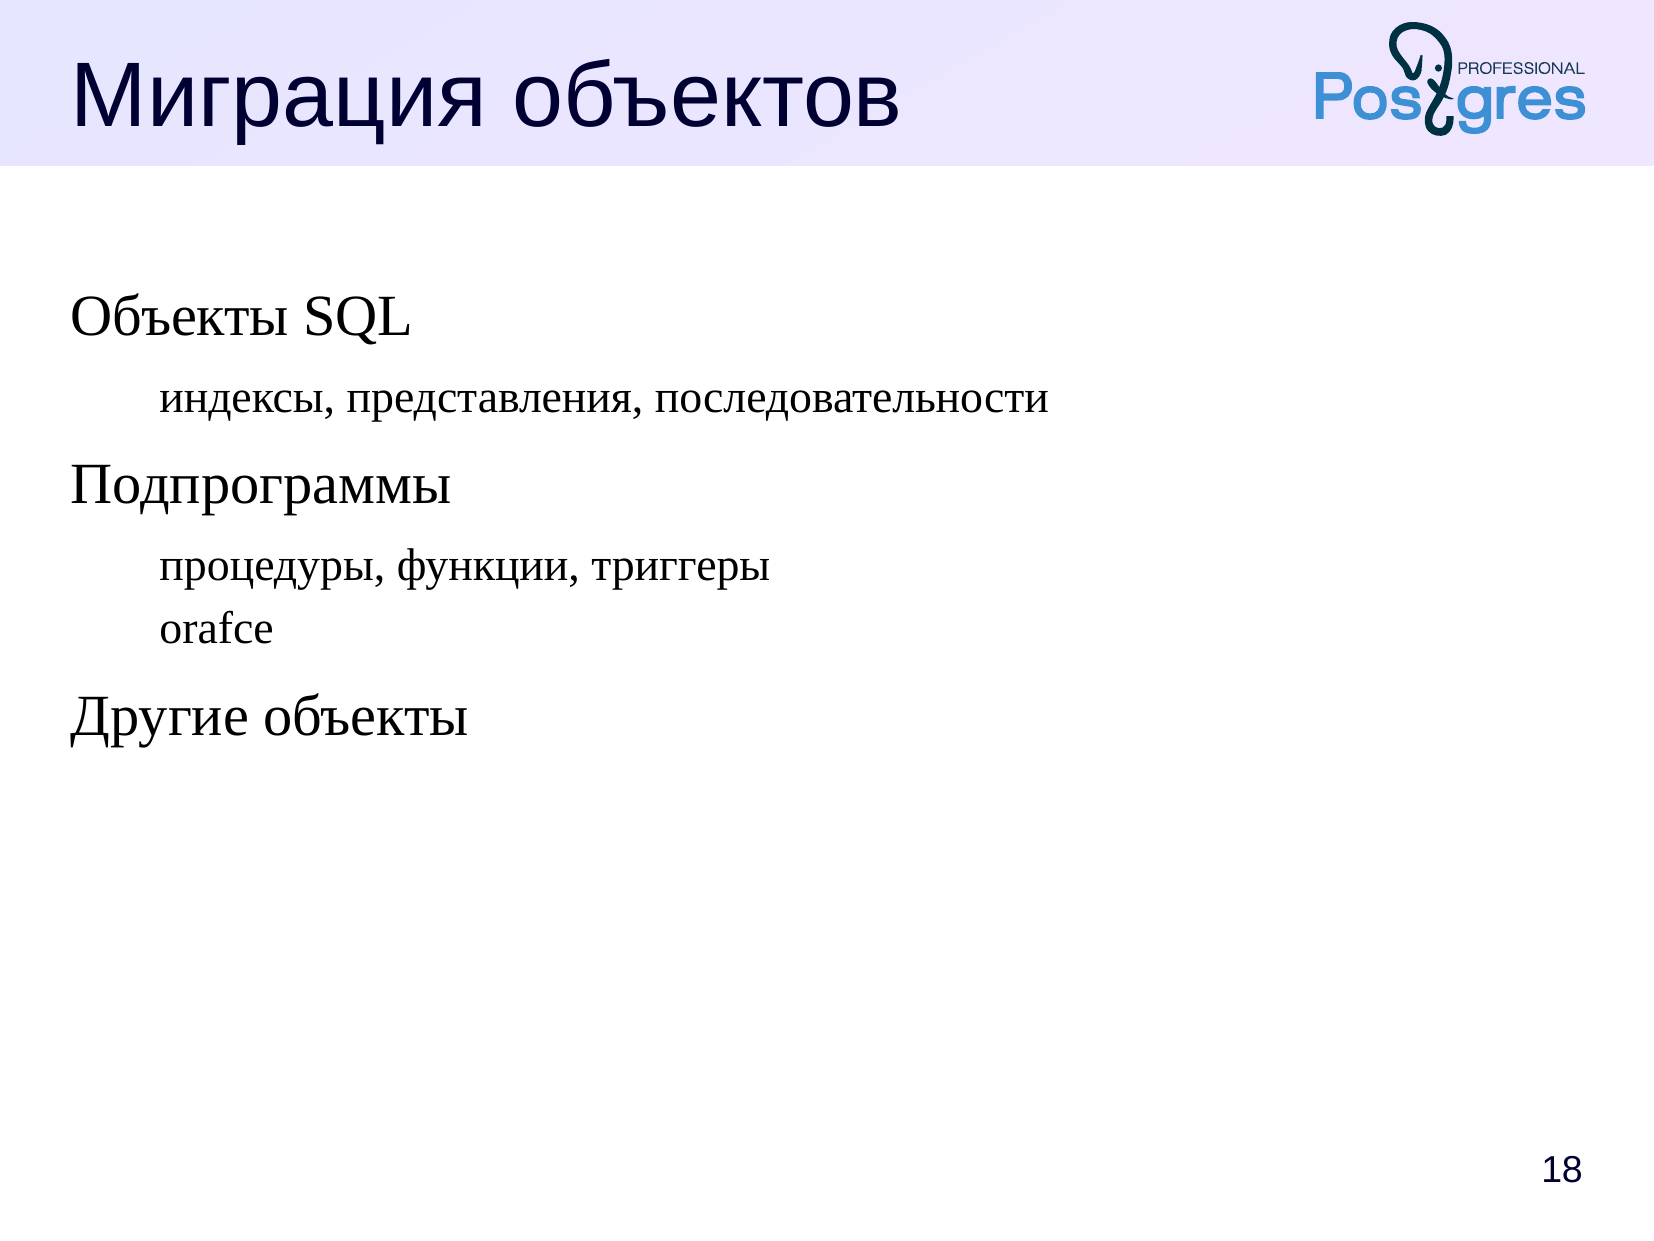

# Миграция объектов
Объекты SQL
индексы, представления, последовательности
Подпрограммы
процедуры, функции, триггеры
orafce
Другие объекты